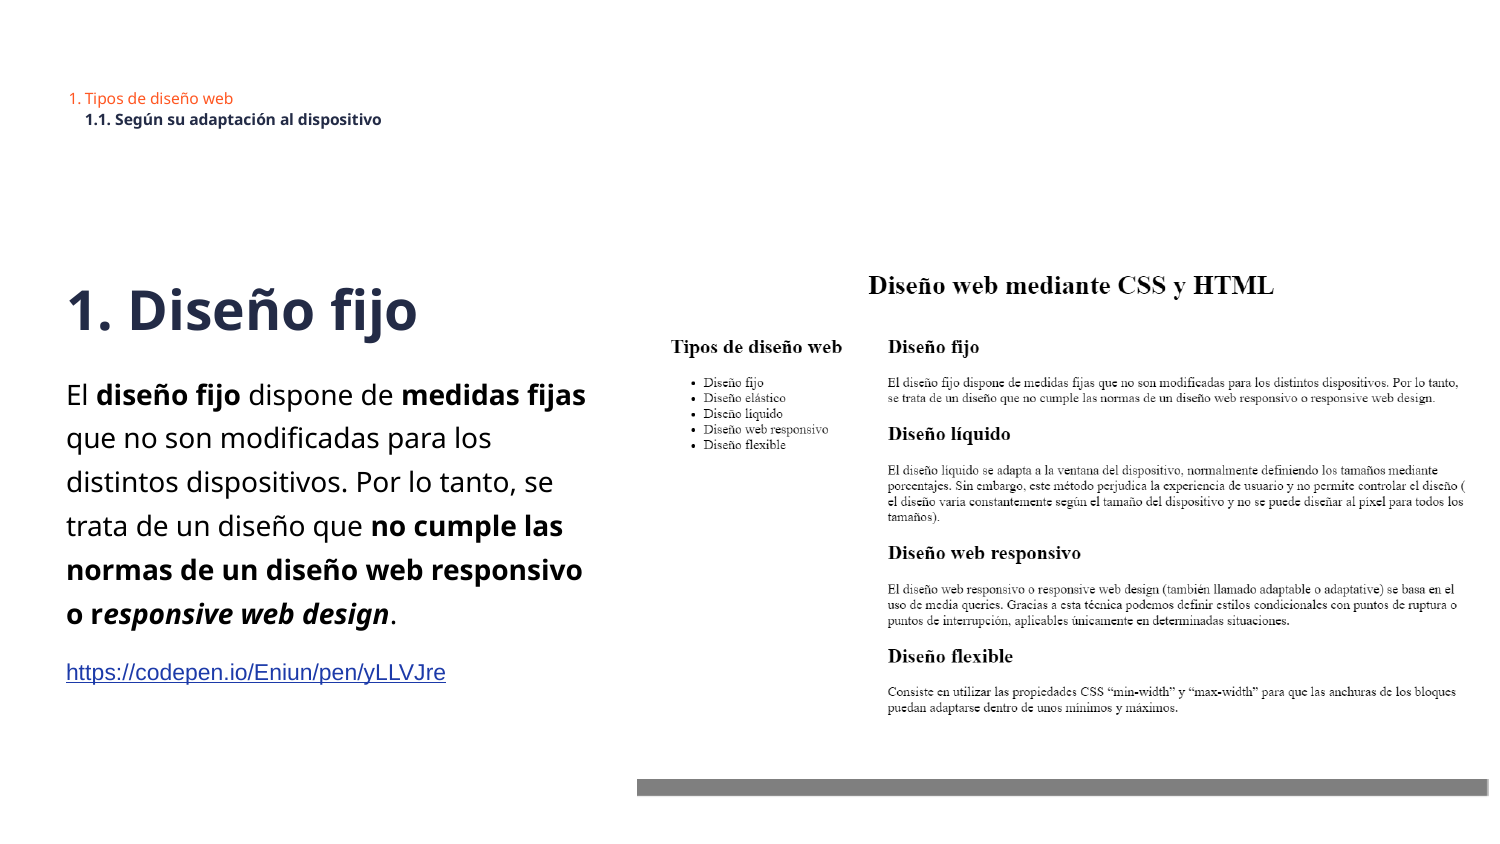

# Tipos de diseño web 1.1. Según su adaptación al dispositivo
1. Diseño fijo
El diseño fijo dispone de medidas fijas que no son modificadas para los distintos dispositivos. Por lo tanto, se trata de un diseño que no cumple las normas de un diseño web responsivo o responsive web design.
https://codepen.io/Eniun/pen/yLLVJre